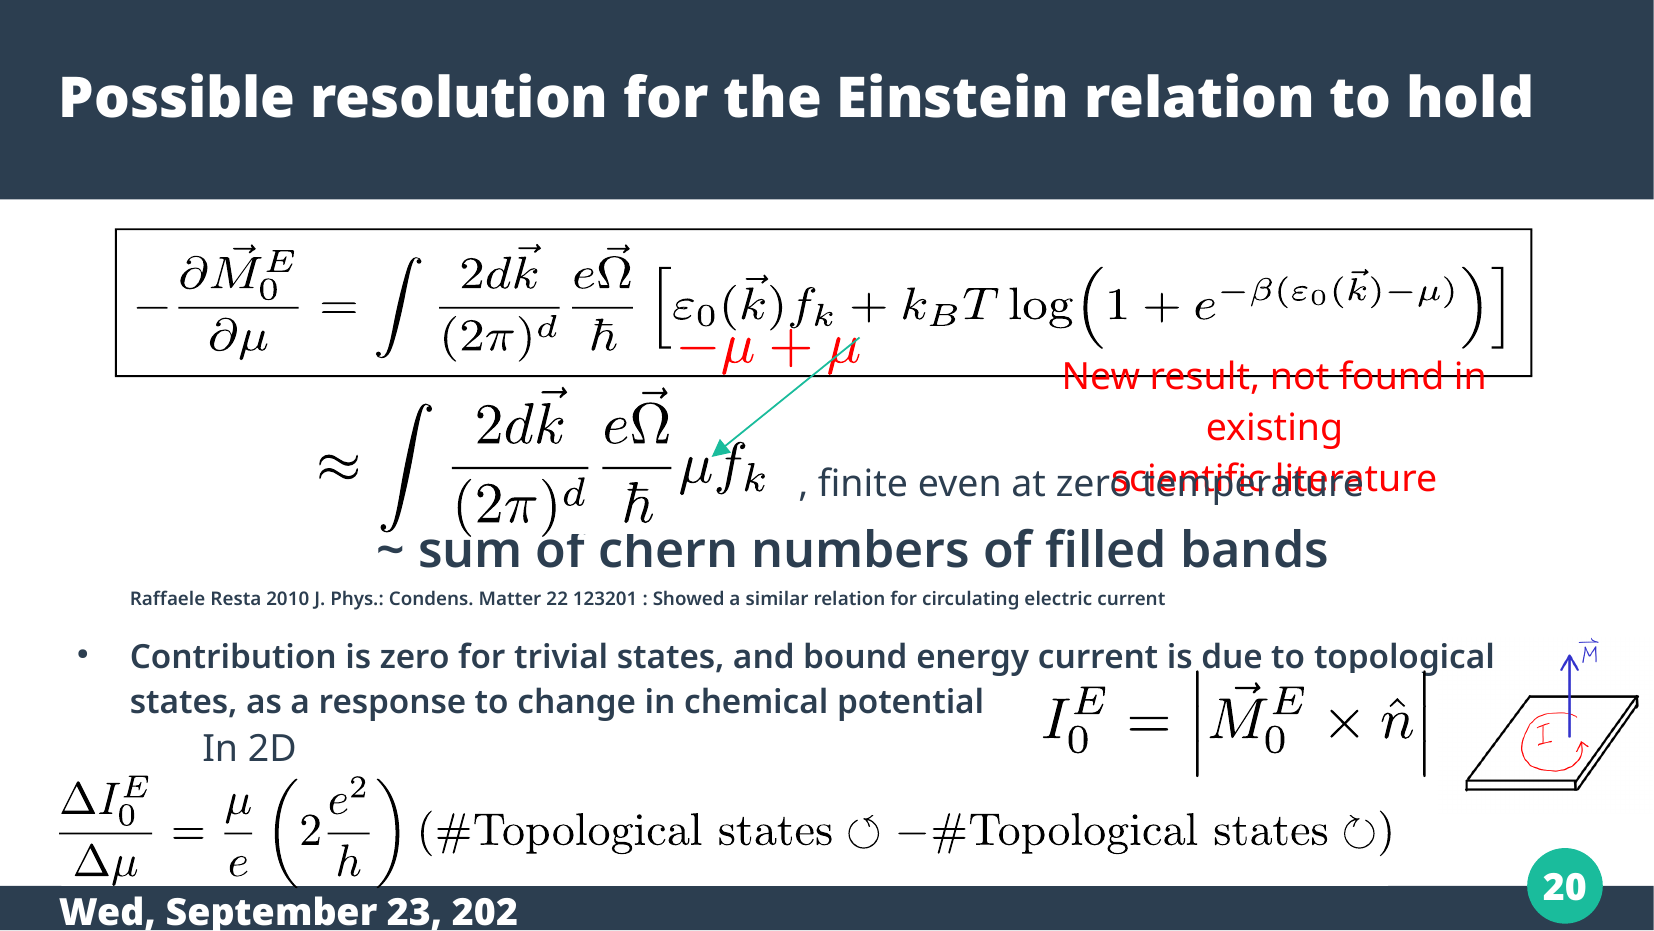

# Possible resolution for the Einstein relation to hold
 ~ sum of chern numbers of filled bands
New result, not found in existing
scientific literature
, finite even at zero temperature
Raffaele Resta 2010 J. Phys.: Condens. Matter 22 123201 : Showed a similar relation for circulating electric current
Contribution is zero for trivial states, and bound energy current is due to topological states, as a response to change in chemical potential
In 2D